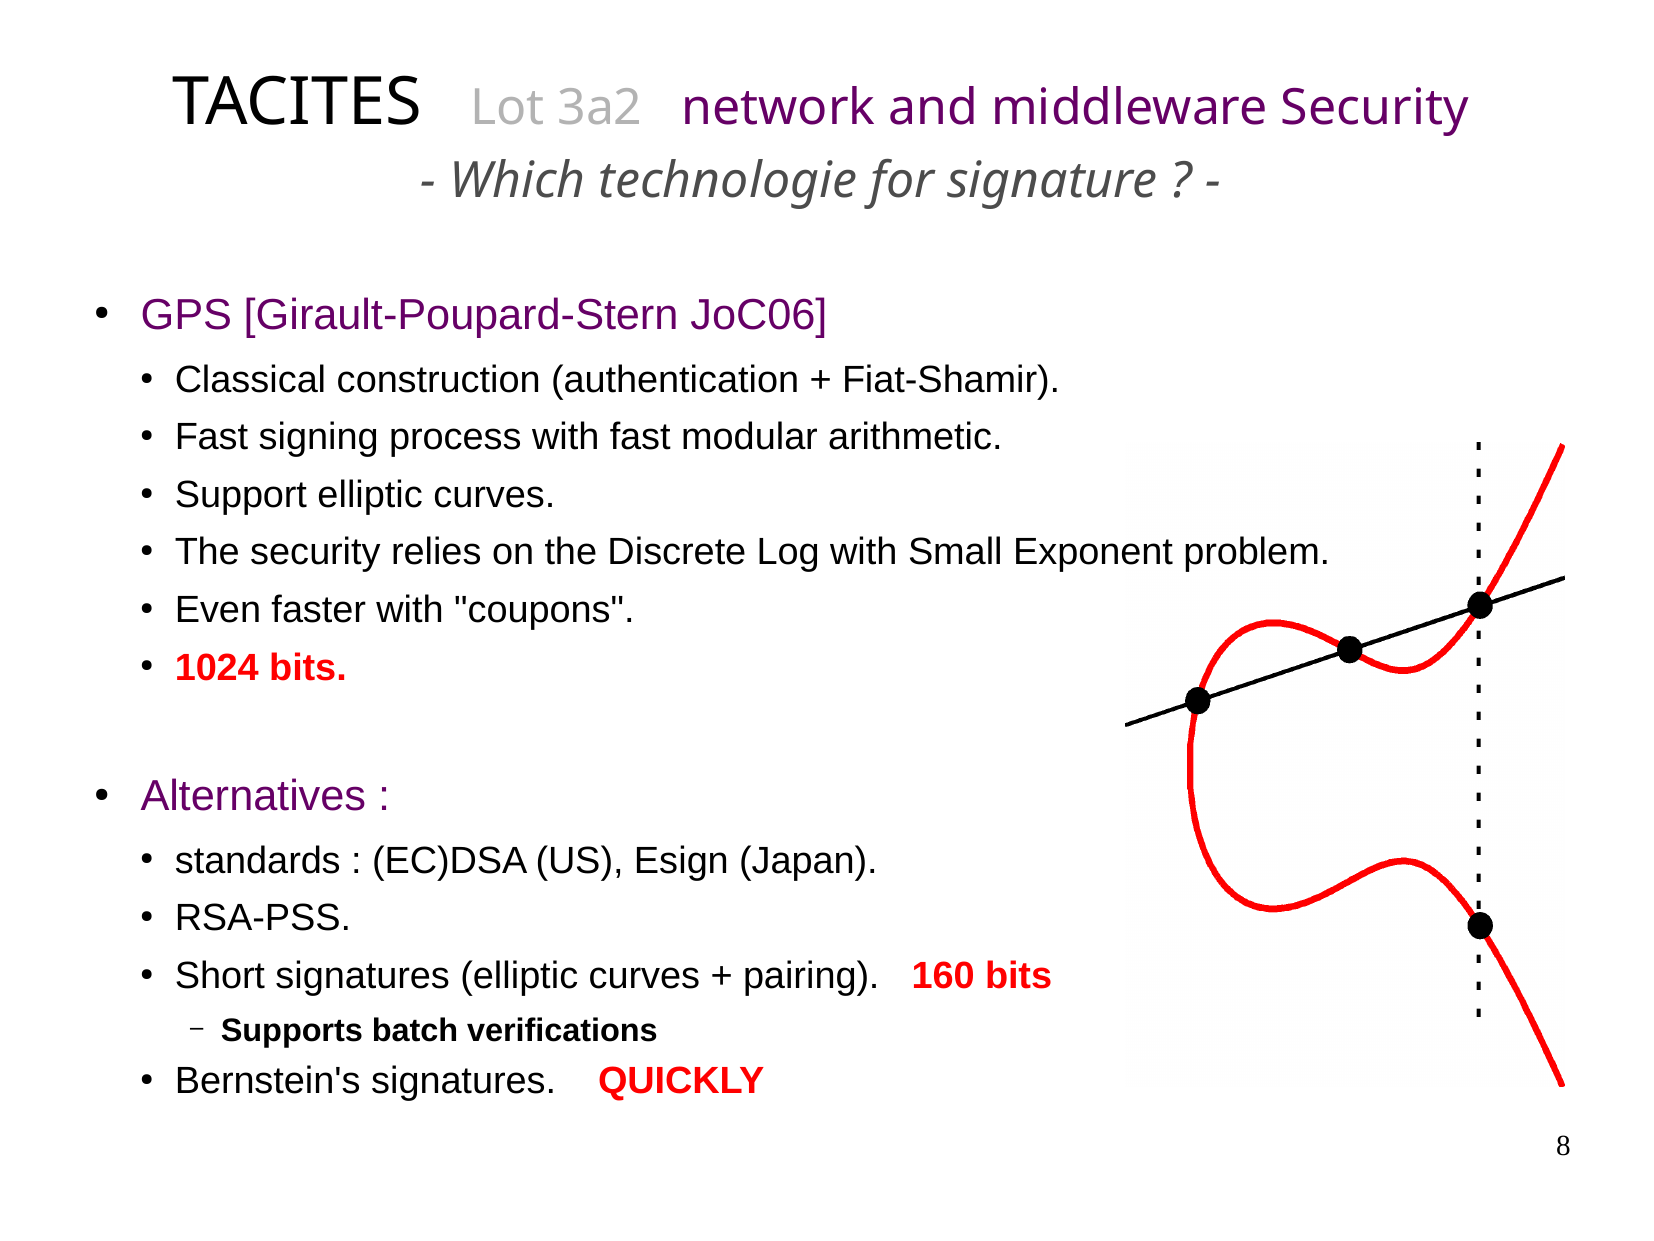

TACITES Lot 3a2 network and middleware Security
- Which technologie for signature ? -
# GPS [Girault-Poupard-Stern JoC06]
Classical construction (authentication + Fiat-Shamir).
Fast signing process with fast modular arithmetic.
Support elliptic curves.
The security relies on the Discrete Log with Small Exponent problem.
Even faster with "coupons".
1024 bits.
 Alternatives :
standards : (EC)DSA (US), Esign (Japan).
RSA-PSS.
Short signatures (elliptic curves + pairing). 160 bits
Supports batch verifications
Bernstein's signatures. QUICKLY
8